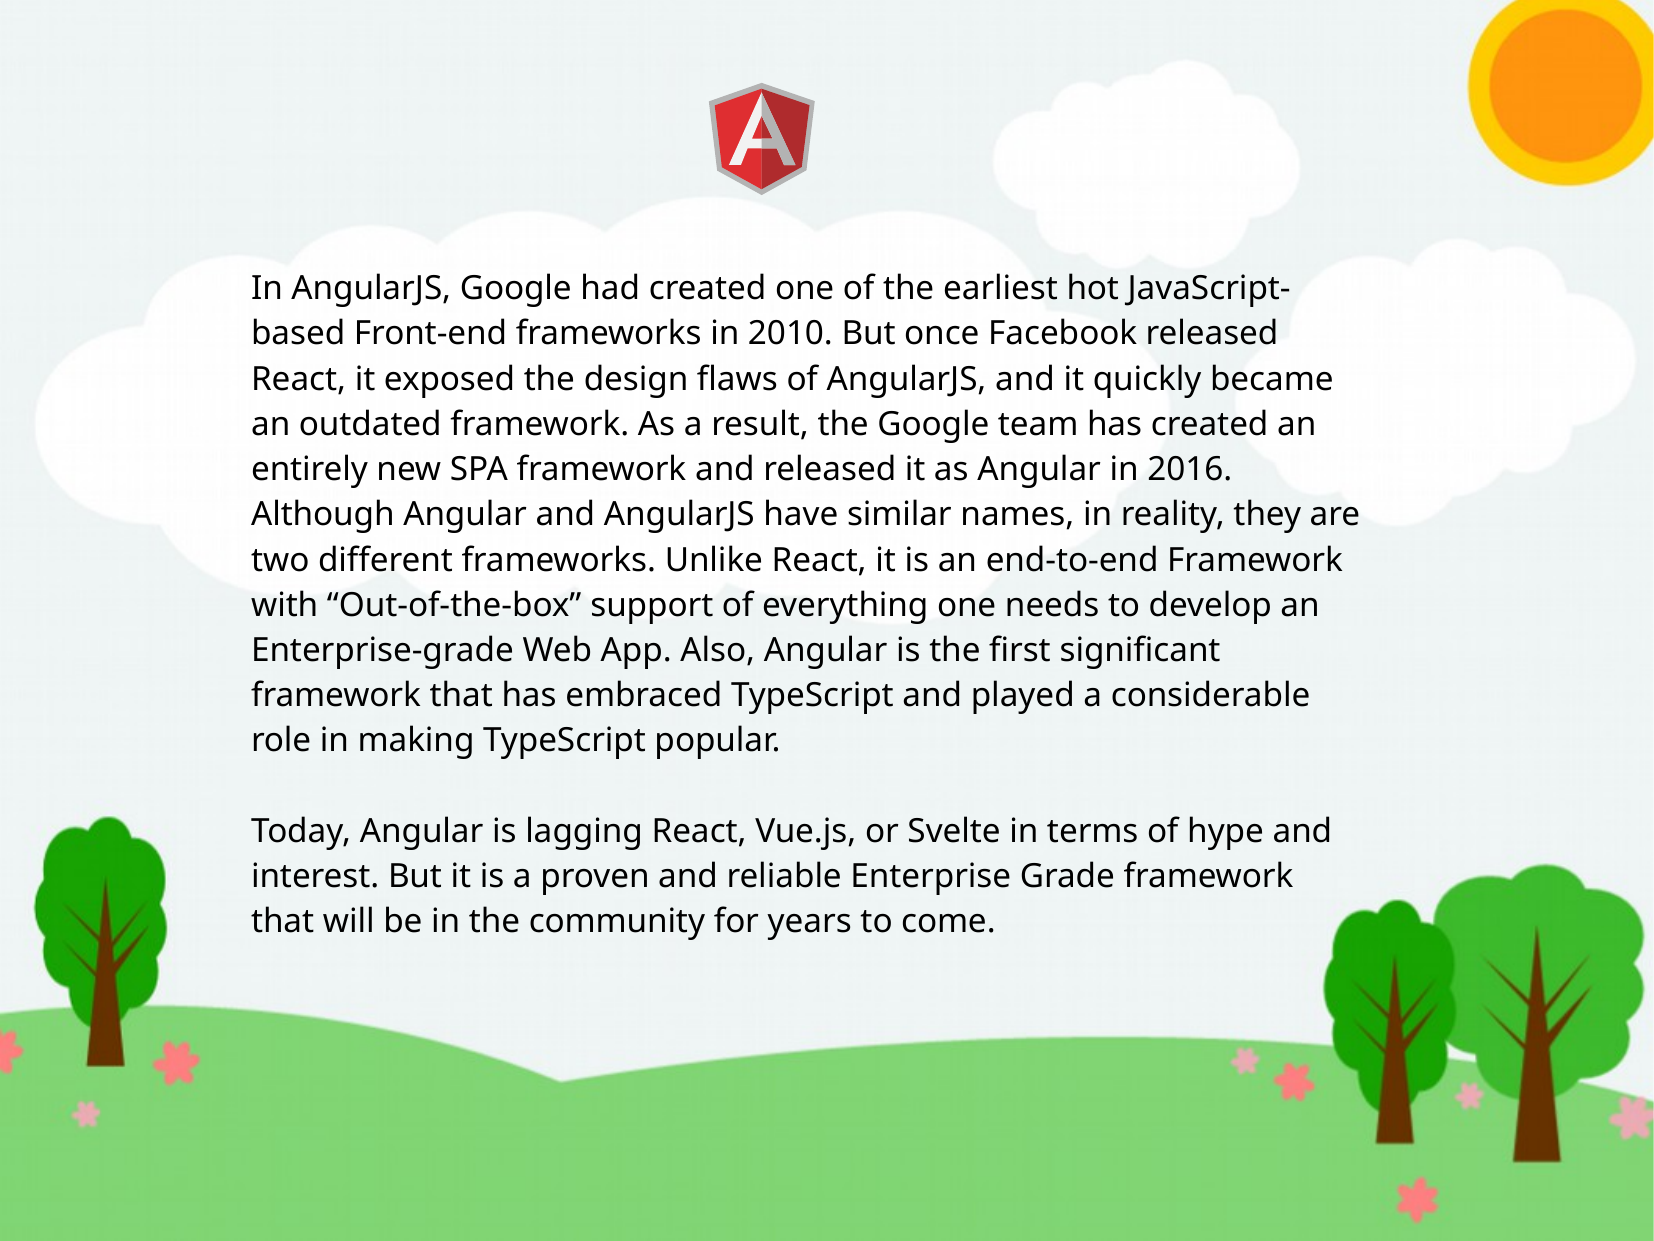

In AngularJS, Google had created one of the earliest hot JavaScript-based Front-end frameworks in 2010. But once Facebook released React, it exposed the design flaws of AngularJS, and it quickly became an outdated framework. As a result, the Google team has created an entirely new SPA framework and released it as Angular in 2016. Although Angular and AngularJS have similar names, in reality, they are two different frameworks. Unlike React, it is an end-to-end Framework with “Out-of-the-box” support of everything one needs to develop an Enterprise-grade Web App. Also, Angular is the first significant framework that has embraced TypeScript and played a considerable role in making TypeScript popular.
Today, Angular is lagging React, Vue.js, or Svelte in terms of hype and interest. But it is a proven and reliable Enterprise Grade framework that will be in the community for years to come.